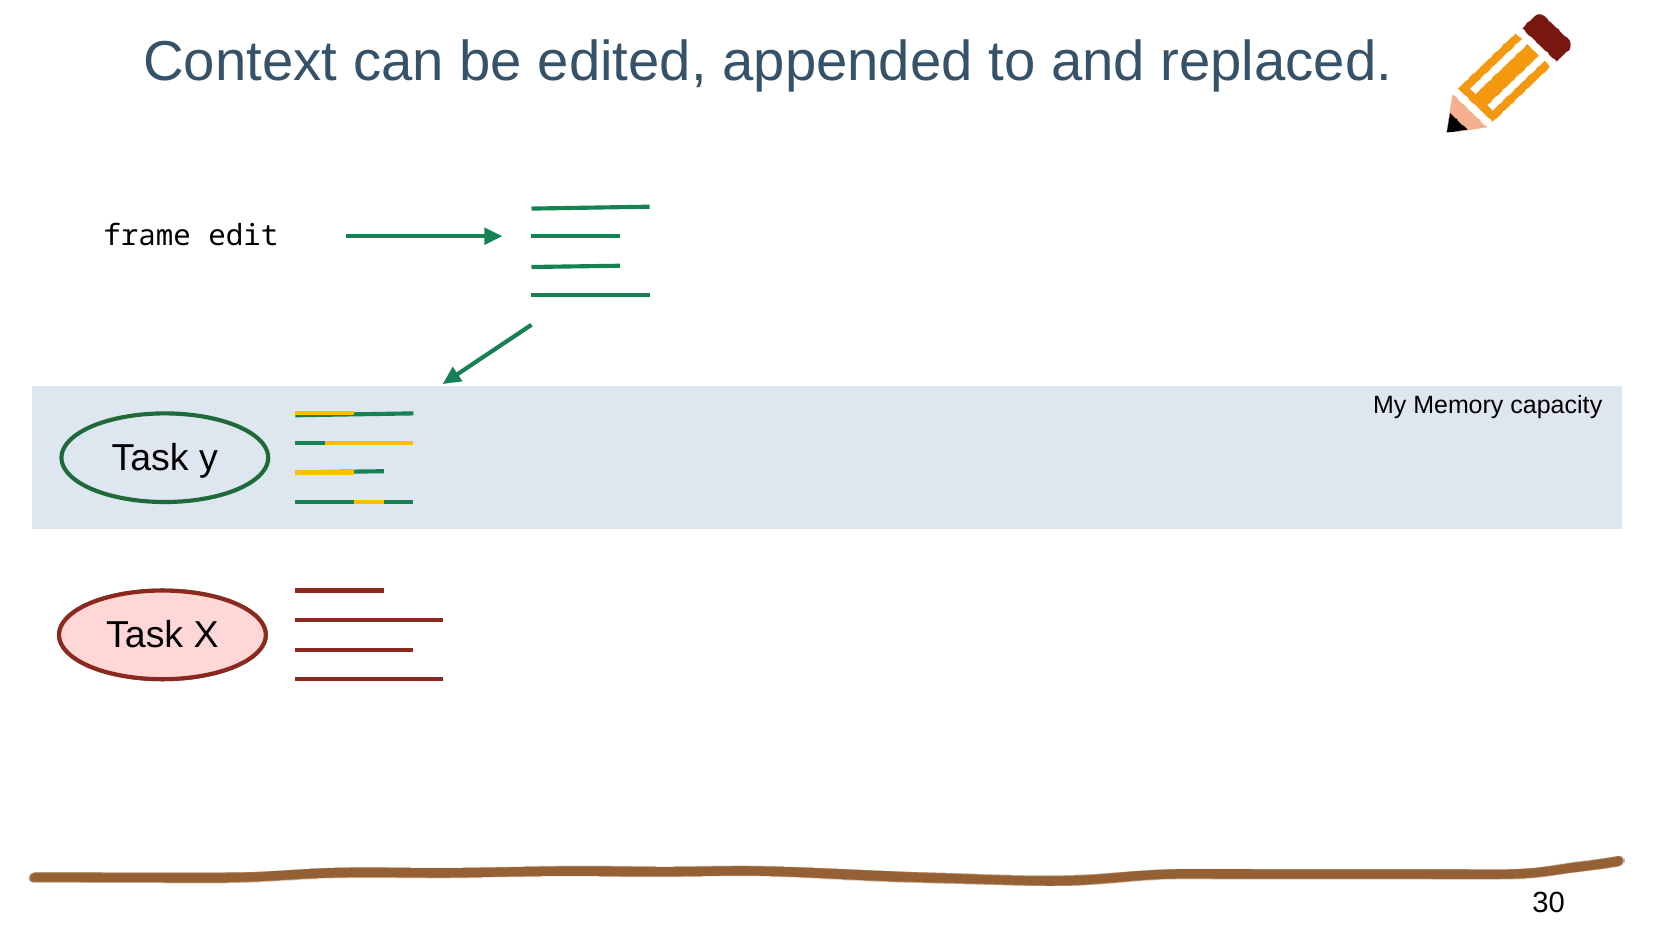

# Context can be edited, appended to and replaced.
frame edit
My Memory capacity
Task y
Task X
Task X
30